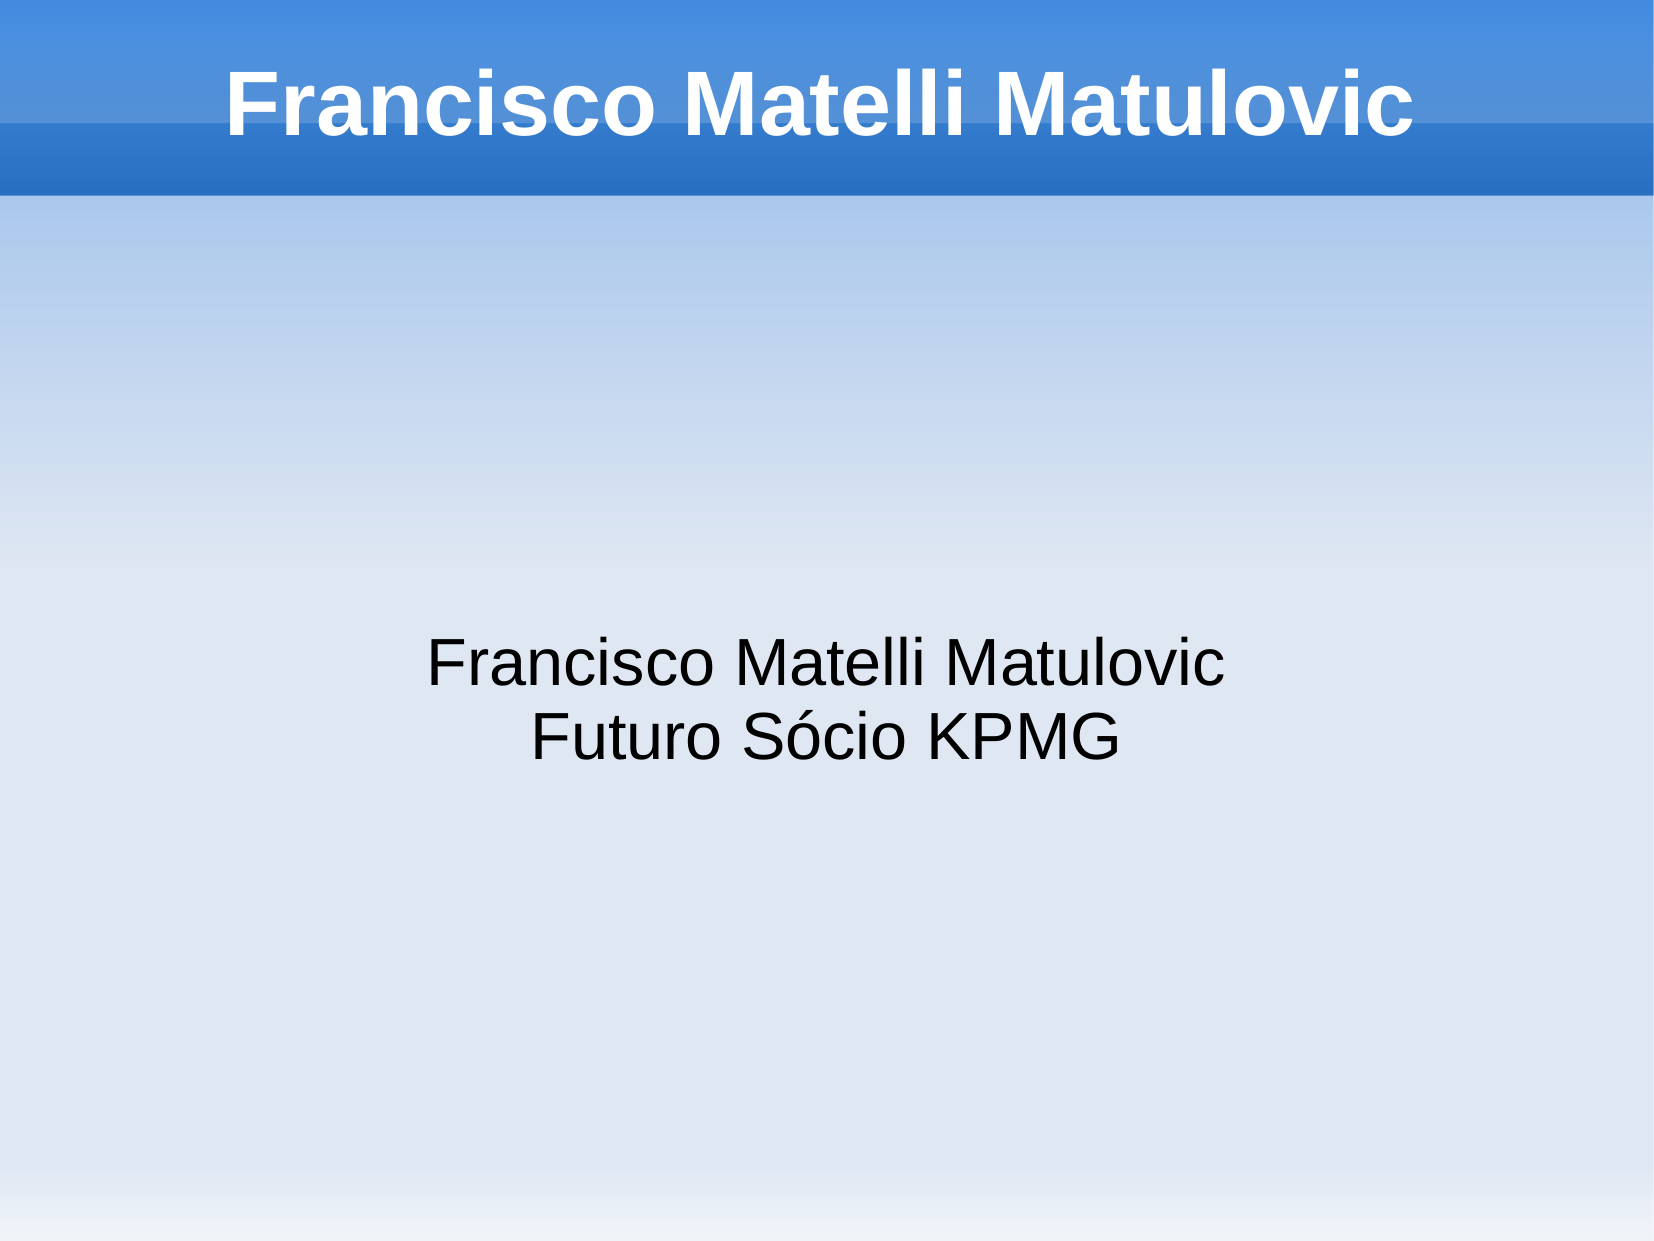

Francisco Matelli Matulovic
# Francisco Matelli Matulovic
Futuro Sócio KPMG